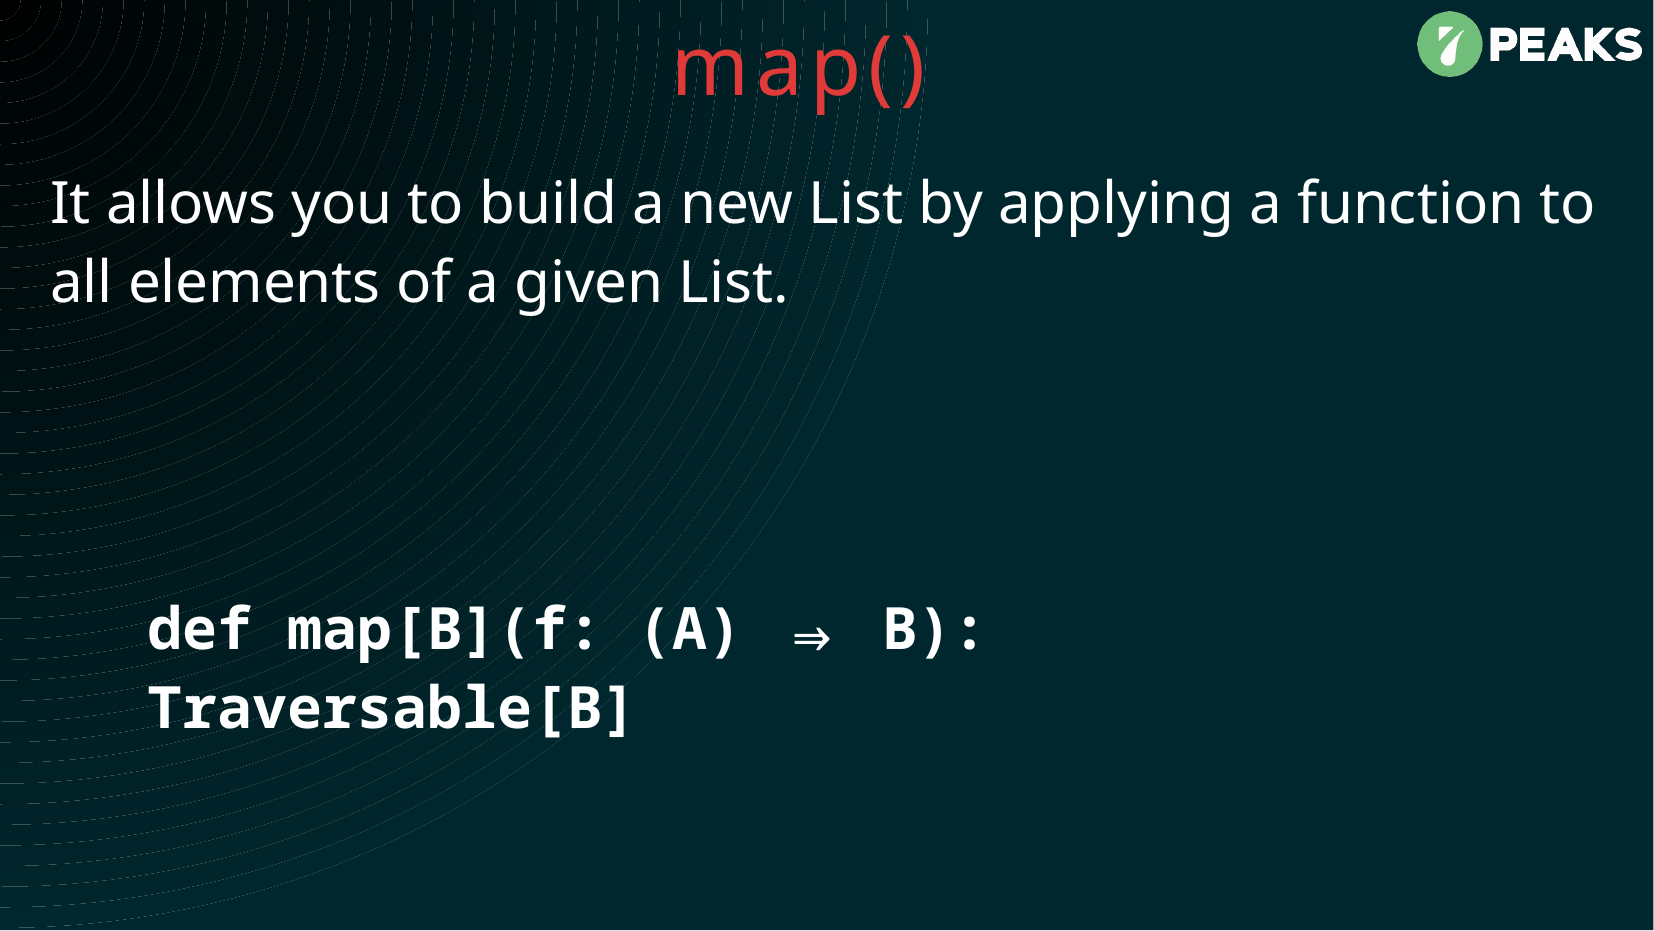

map()
It allows you to build a new List by applying a function to all elements of a given List.
def map[B](f: (A) ⇒ B): Traversable[B]